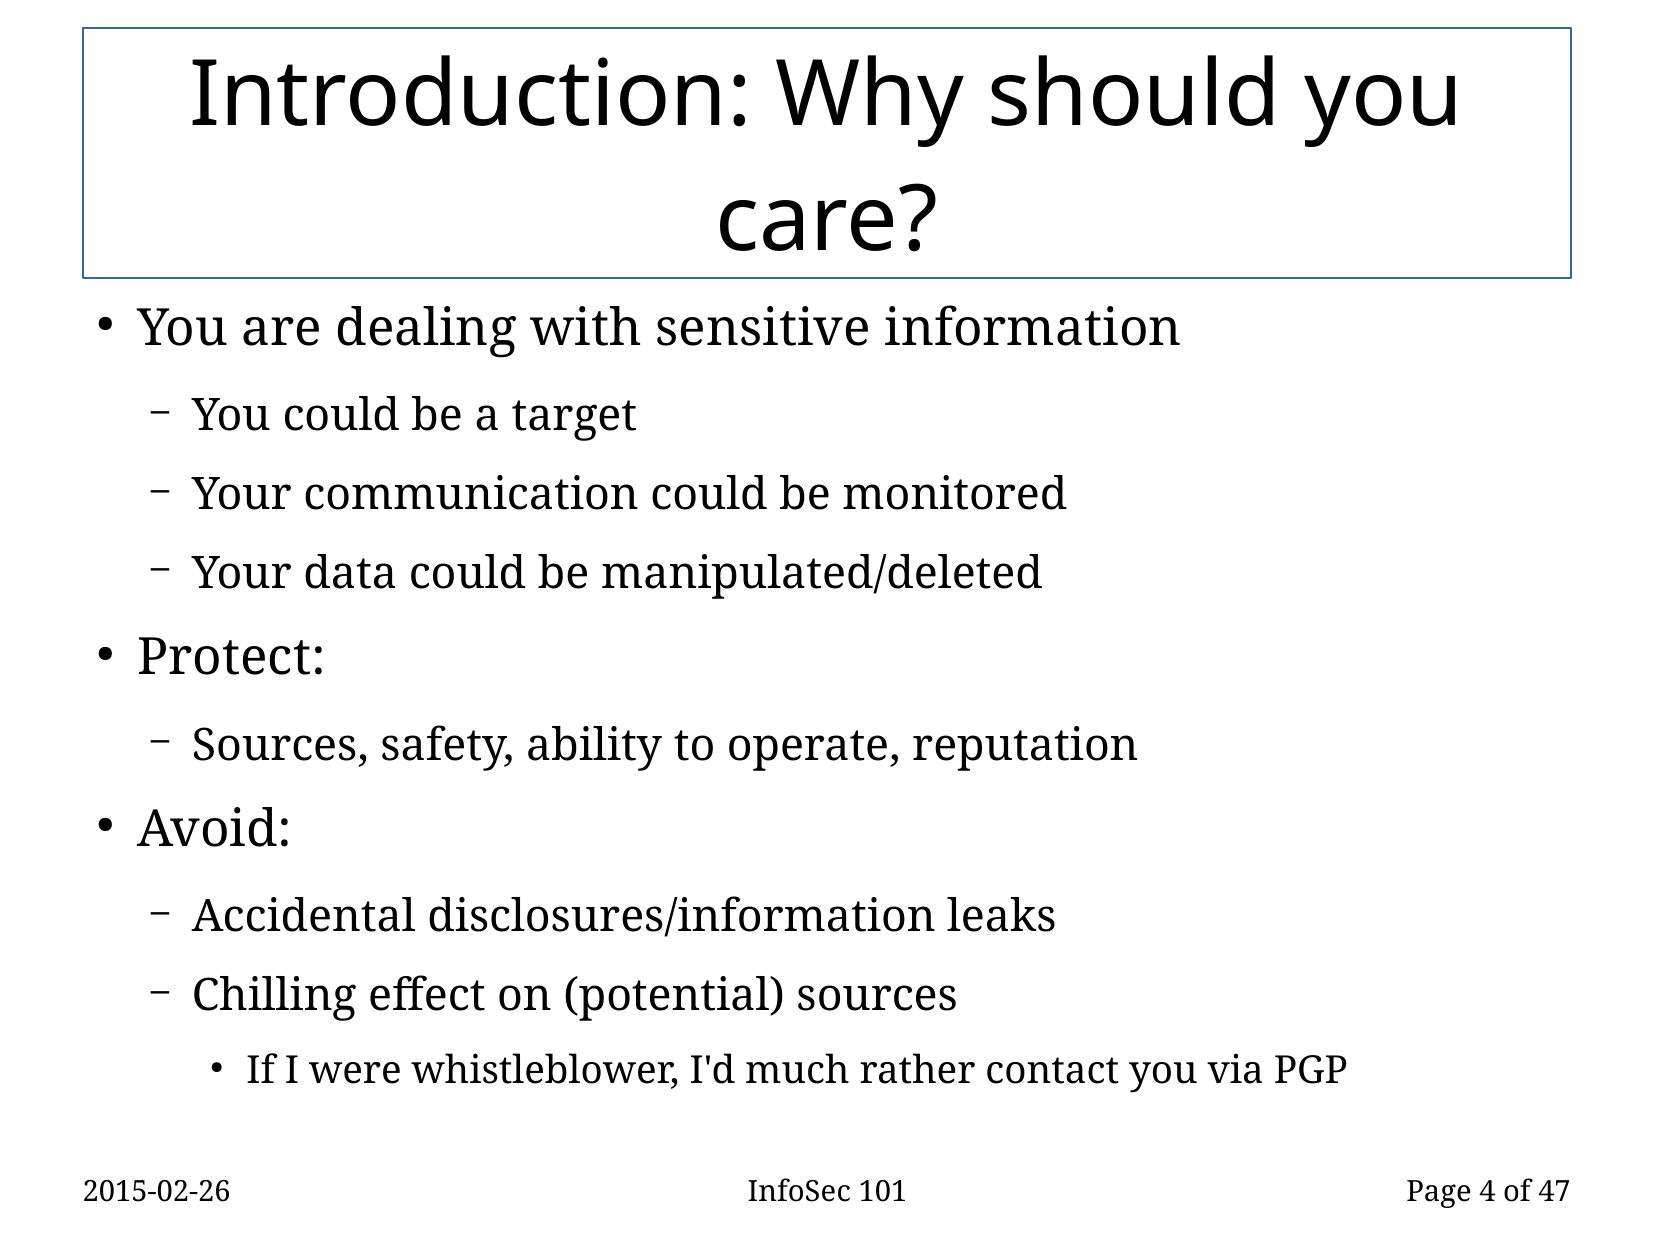

# Introduction: Why should you care?
You are dealing with sensitive information
You could be a target
Your communication could be monitored
Your data could be manipulated/deleted
Protect:
Sources, safety, ability to operate, reputation
Avoid:
Accidental disclosures/information leaks
Chilling effect on (potential) sources
If I were whistleblower, I'd much rather contact you via PGP
2015-02-26
InfoSec 101
4